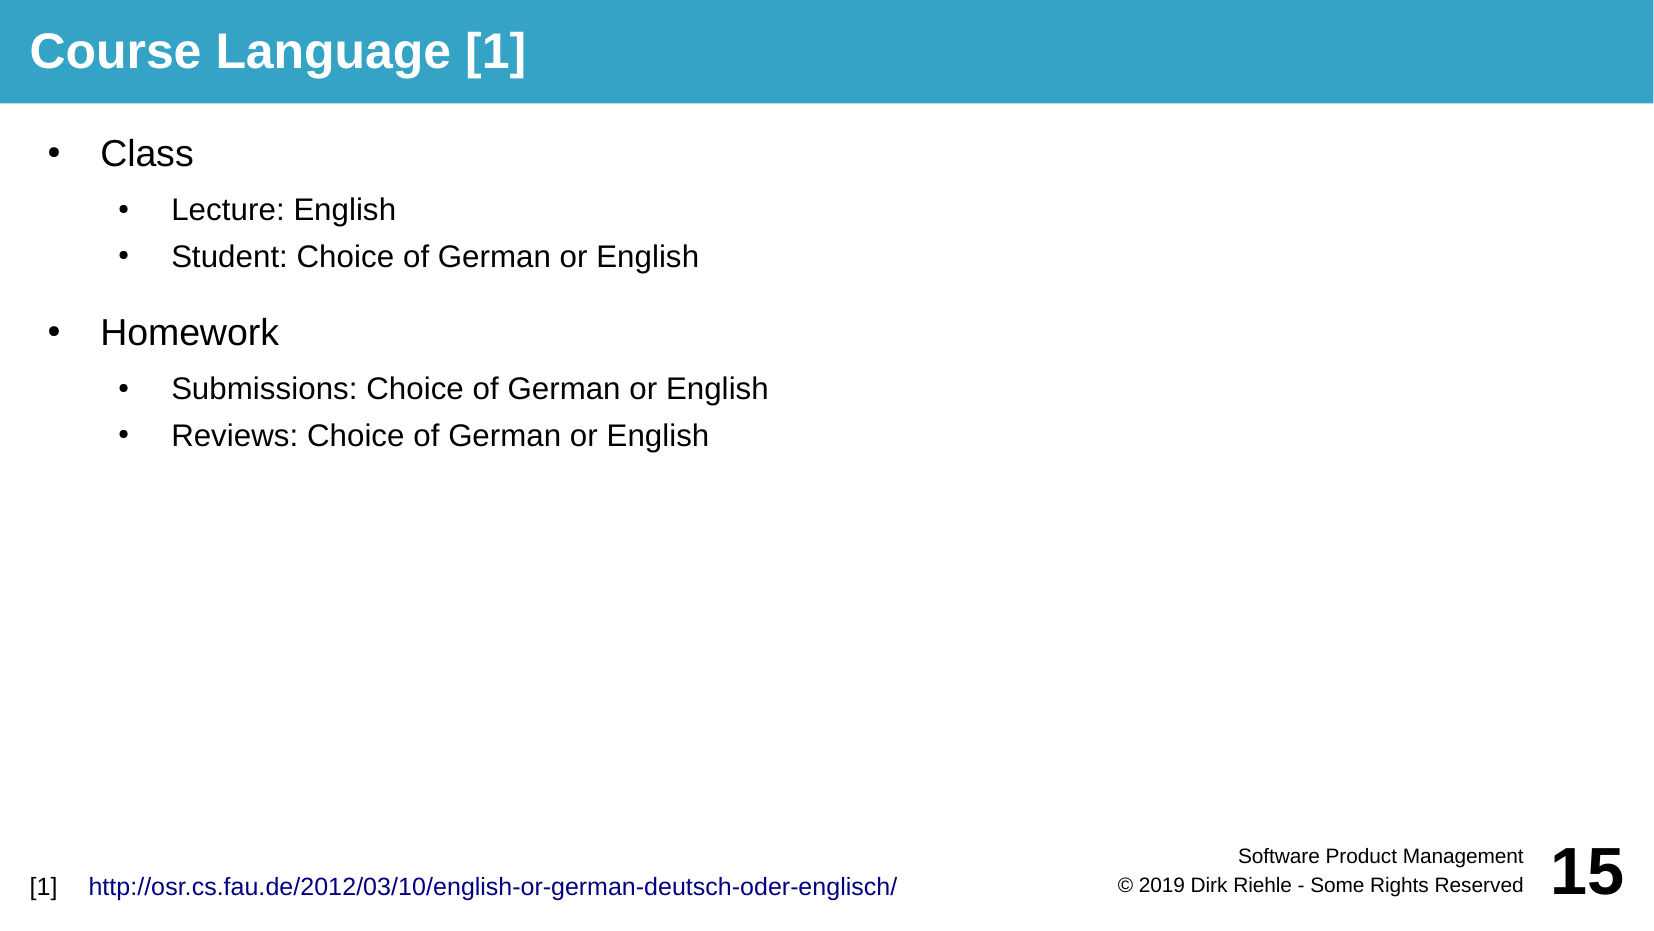

# Course Language [1]
Class
Lecture: English
Student: Choice of German or English
Homework
Submissions: Choice of German or English
Reviews: Choice of German or English
[1]	http://osr.cs.fau.de/2012/03/10/english-or-german-deutsch-oder-englisch/
Software Product Management
15
© 2019 Dirk Riehle - Some Rights Reserved